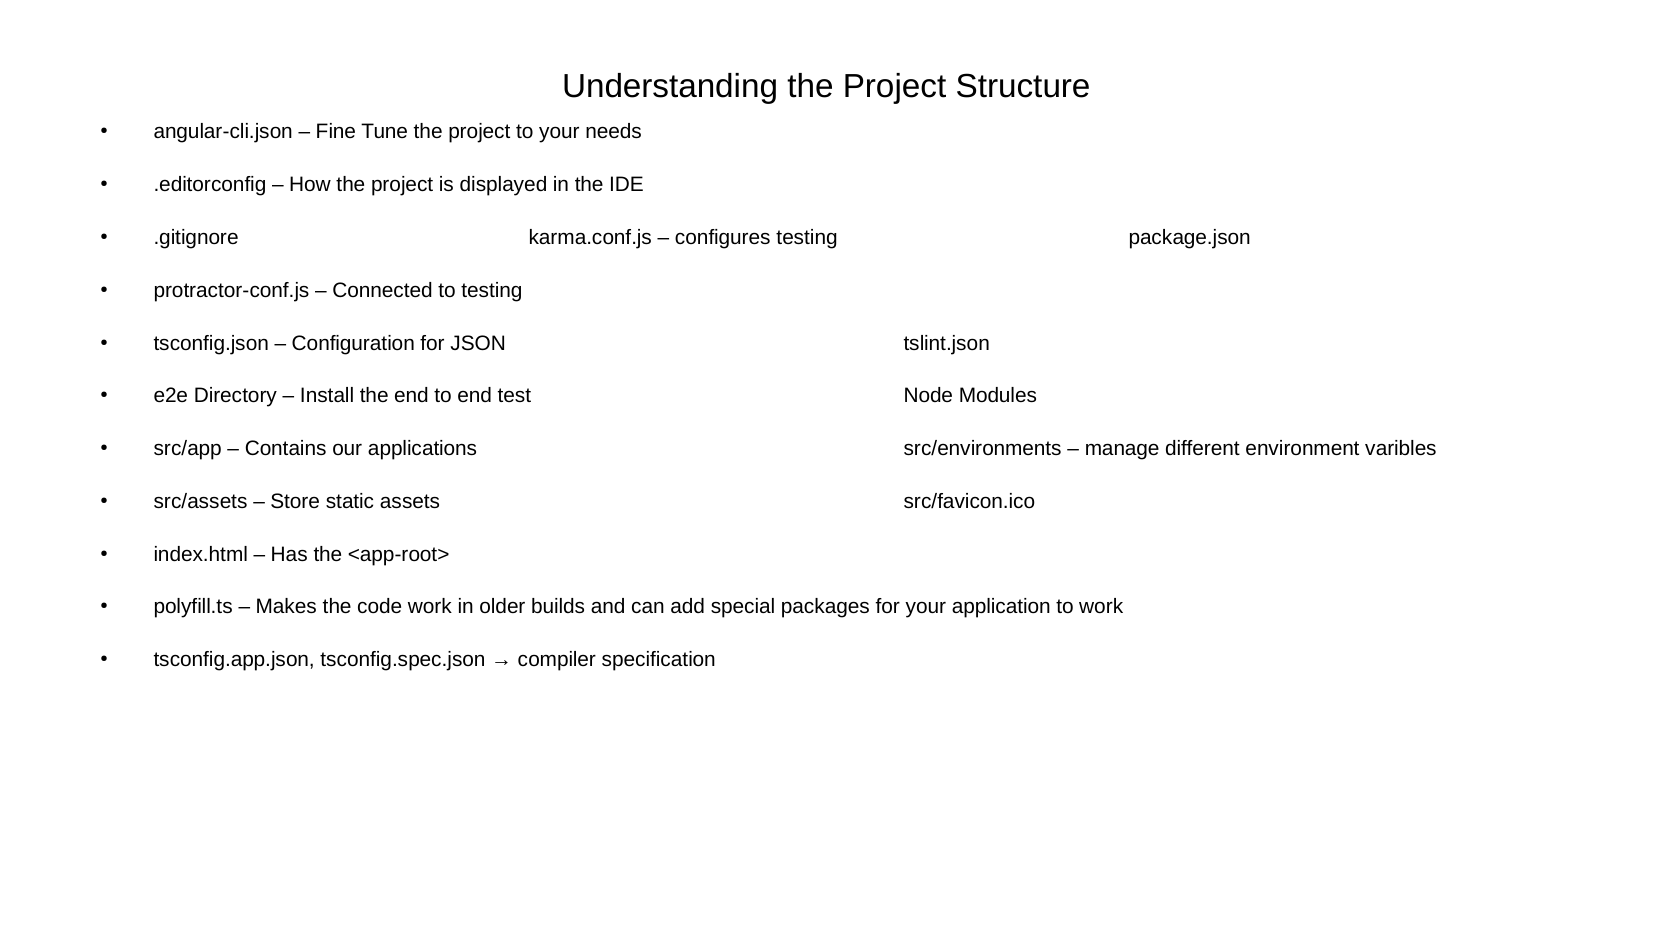

# Understanding the Project Structure
angular-cli.json – Fine Tune the project to your needs
.editorconfig – How the project is displayed in the IDE
.gitignore				karma.conf.js – configures testing				package.json
protractor-conf.js – Connected to testing
tsconfig.json – Configuration for JSON 						tslint.json
e2e Directory – Install the end to end test					Node Modules
src/app – Contains our applications						src/environments – manage different environment varibles
src/assets – Store static assets							src/favicon.ico
index.html – Has the <app-root>
polyfill.ts – Makes the code work in older builds and can add special packages for your application to work
tsconfig.app.json, tsconfig.spec.json → compiler specification